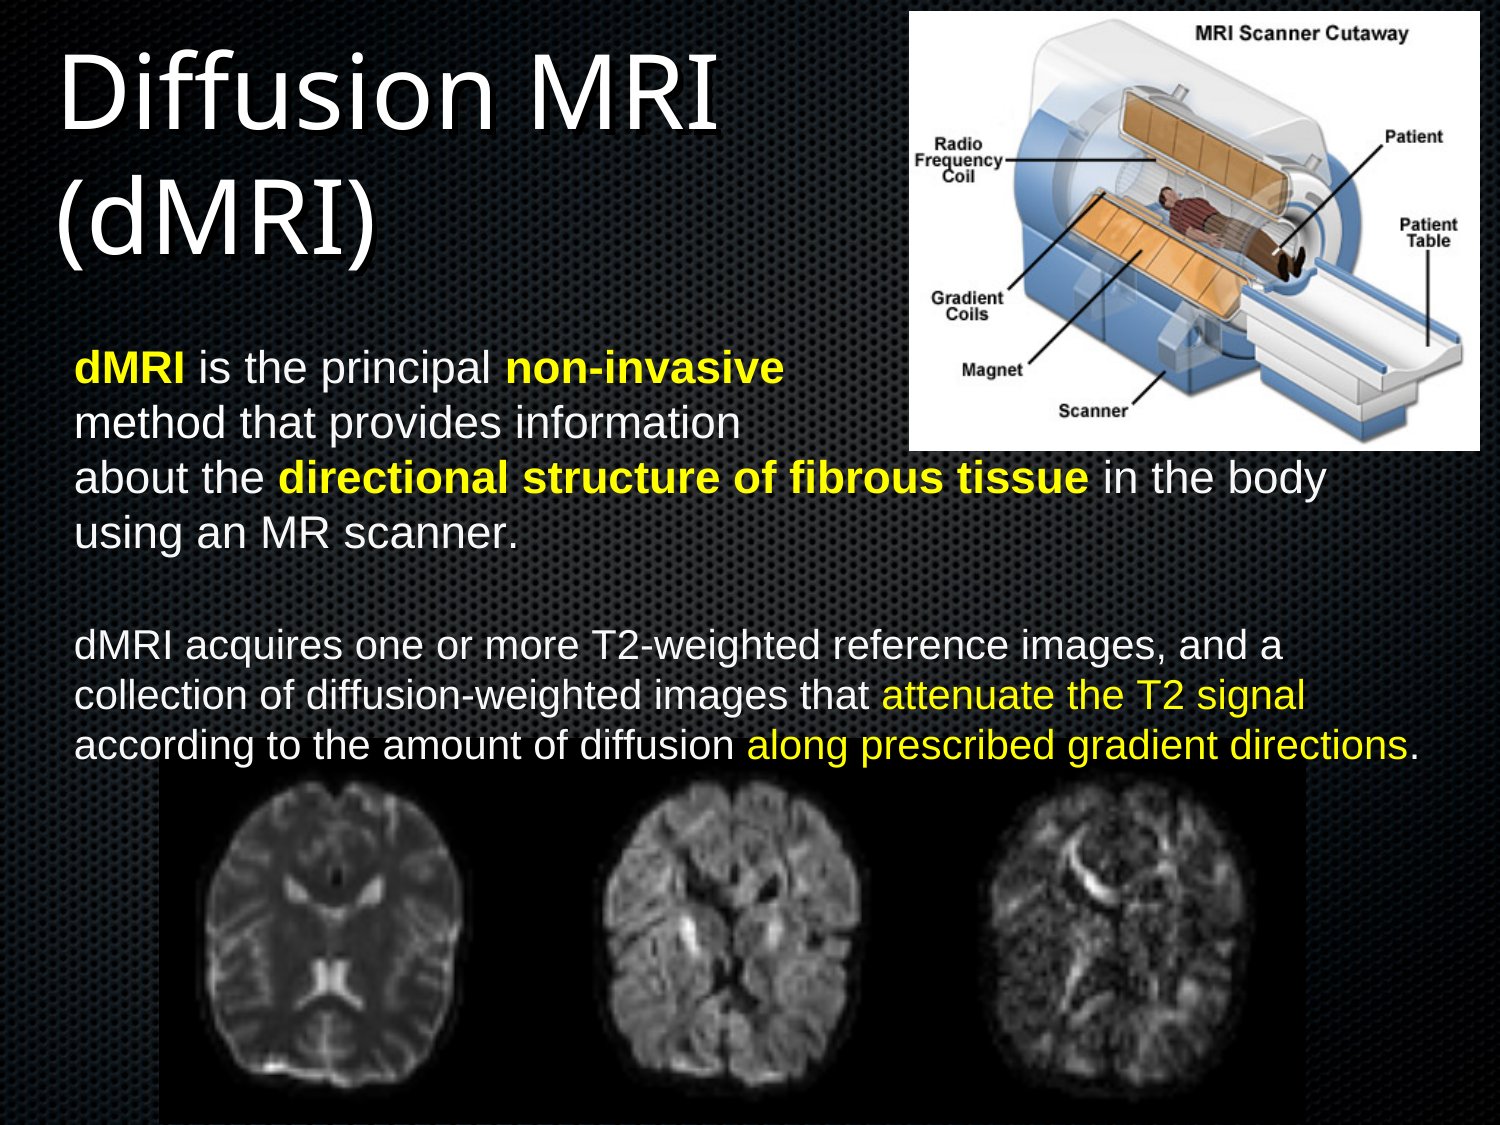

# Diffusion MRI (dMRI)
dMRI is the principal non-invasive
method that provides information
about the directional structure of fibrous tissue in the body using an MR scanner.
dMRI acquires one or more T2-weighted reference images, and a collection of diffusion-weighted images that attenuate the T2 signal according to the amount of diffusion along prescribed gradient directions.